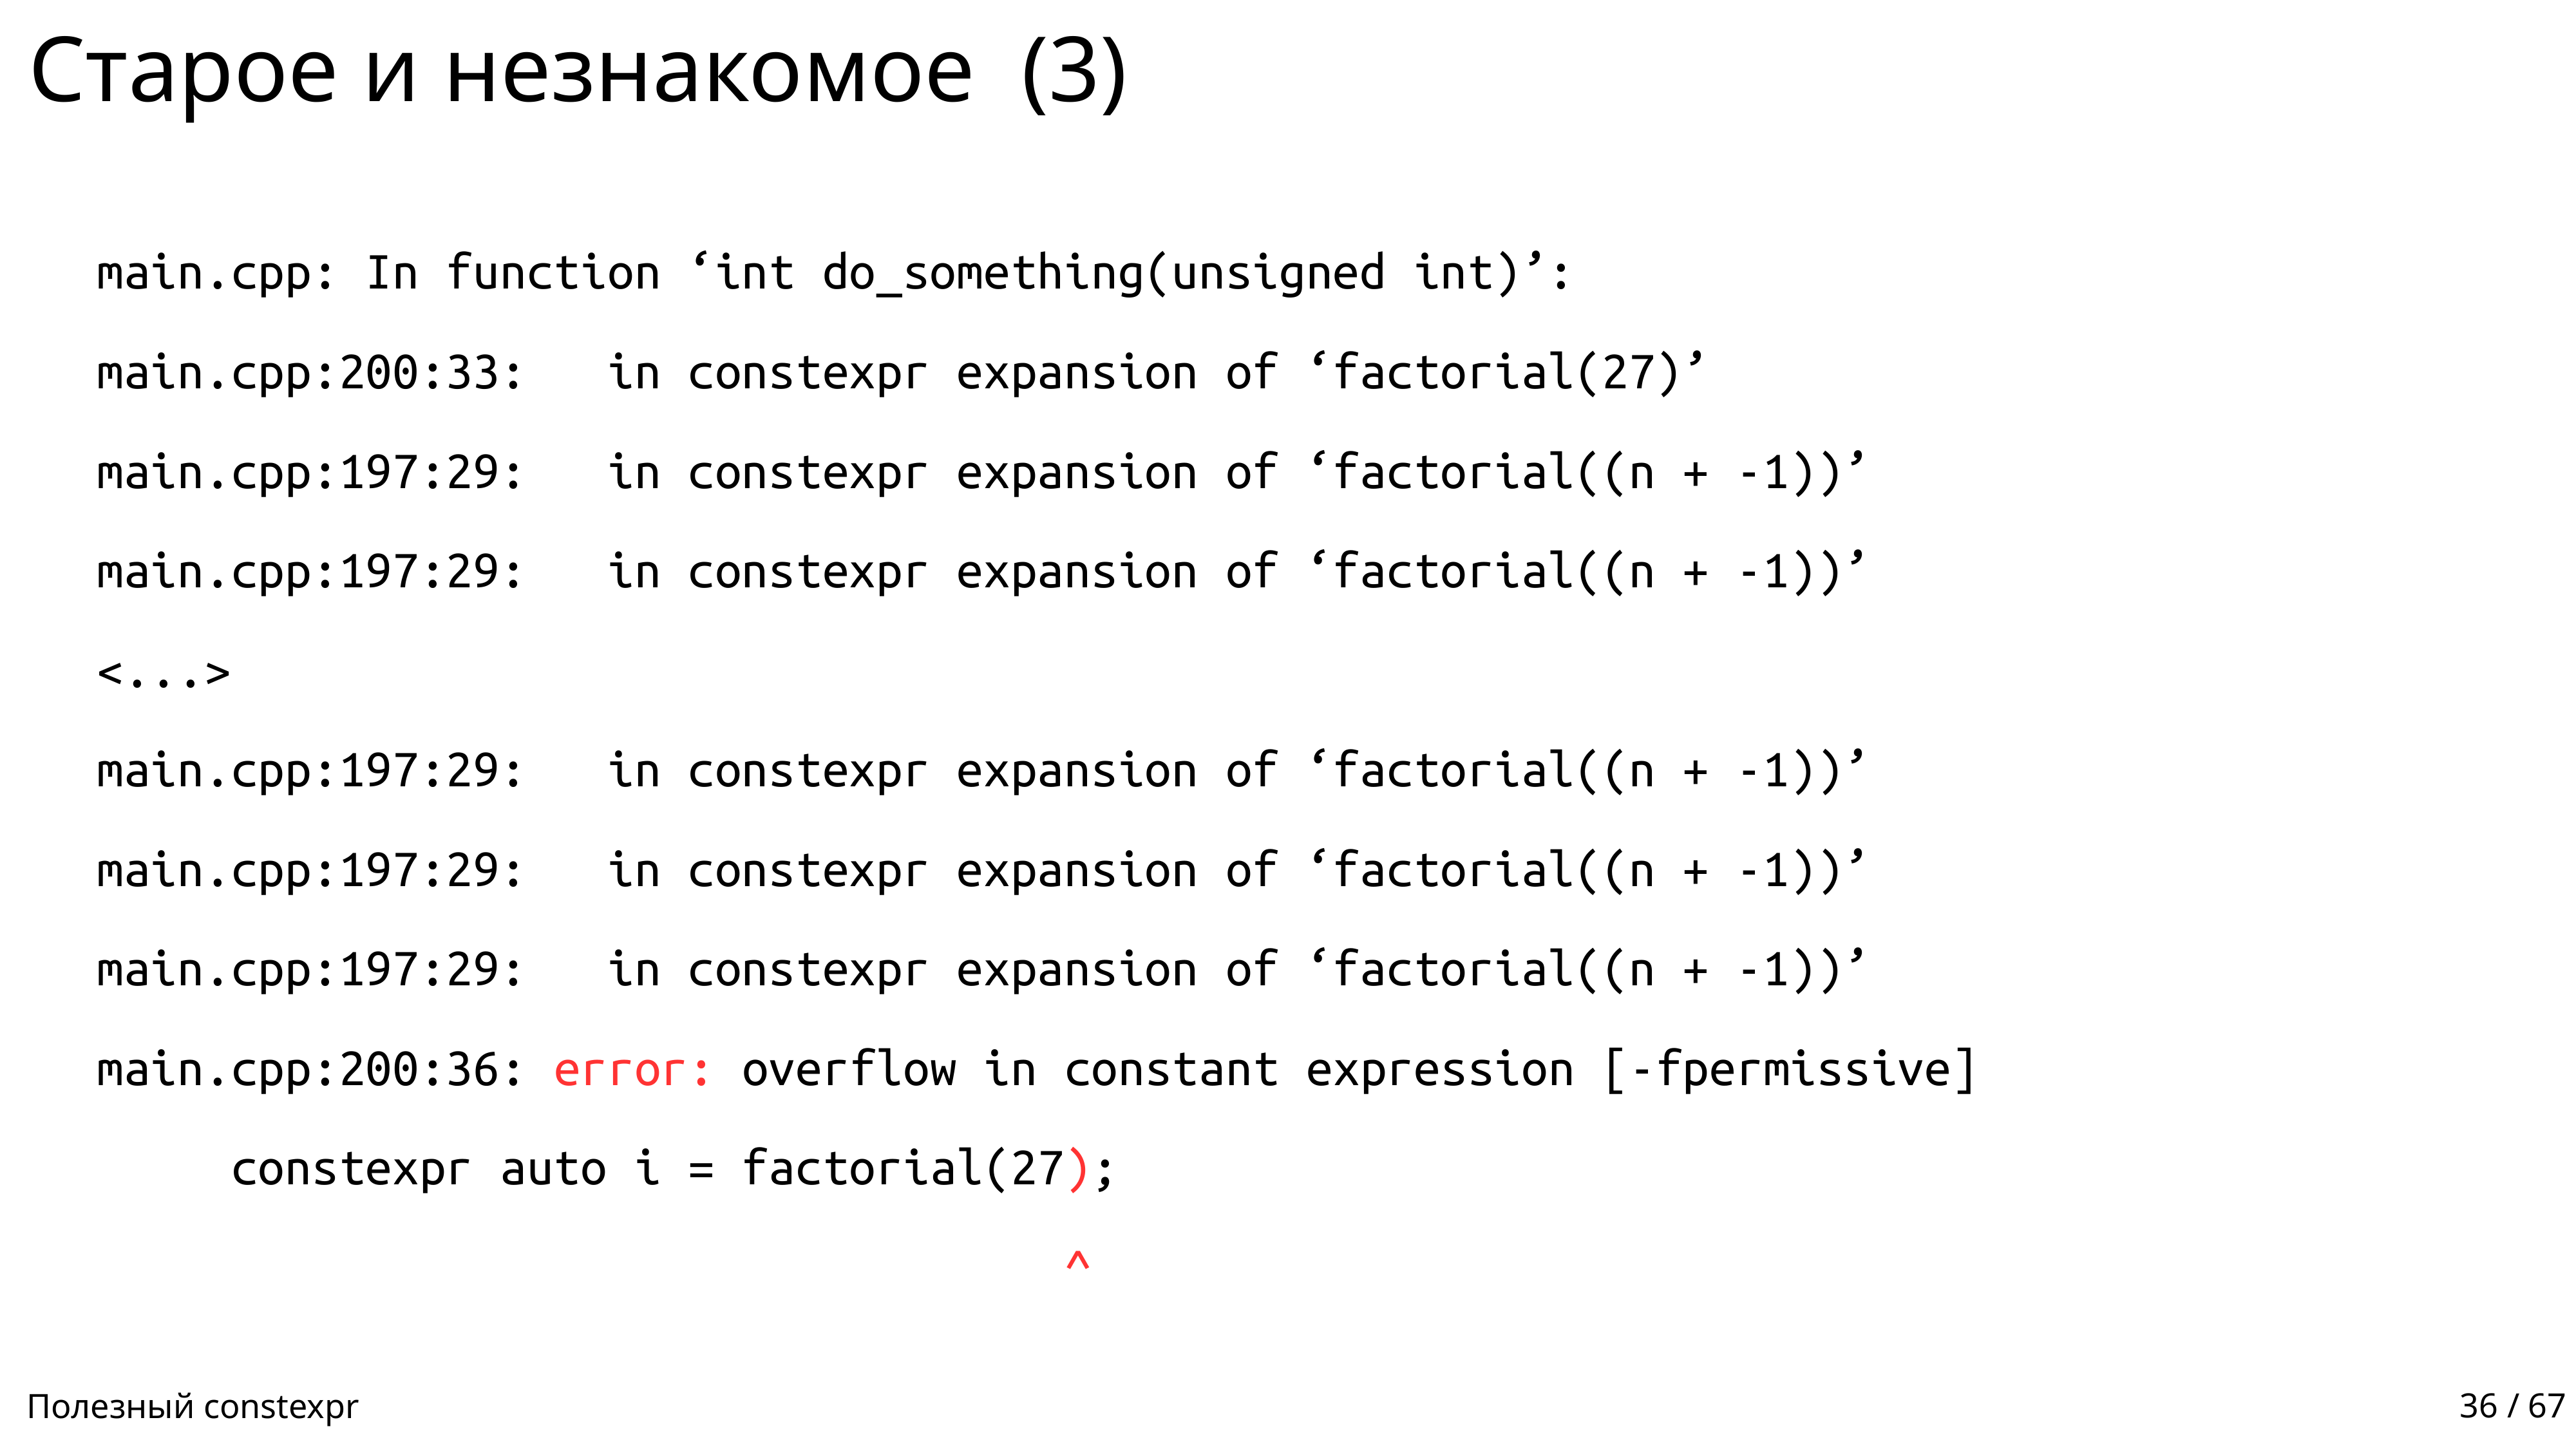

# Старое и незнакомое (3)
main.cpp: In function ‘int do_something(unsigned int)’:
main.cpp:200:33: in constexpr expansion of ‘factorial(27)’
main.cpp:197:29: in constexpr expansion of ‘factorial((n + -1))’
main.cpp:197:29: in constexpr expansion of ‘factorial((n + -1))’
<...>
main.cpp:197:29: in constexpr expansion of ‘factorial((n + -1))’
main.cpp:197:29: in constexpr expansion of ‘factorial((n + -1))’
main.cpp:197:29: in constexpr expansion of ‘factorial((n + -1))’
main.cpp:200:36: error: overflow in constant expression [-fpermissive]
 constexpr auto i = factorial(27);
 ^
Полезный constexpr